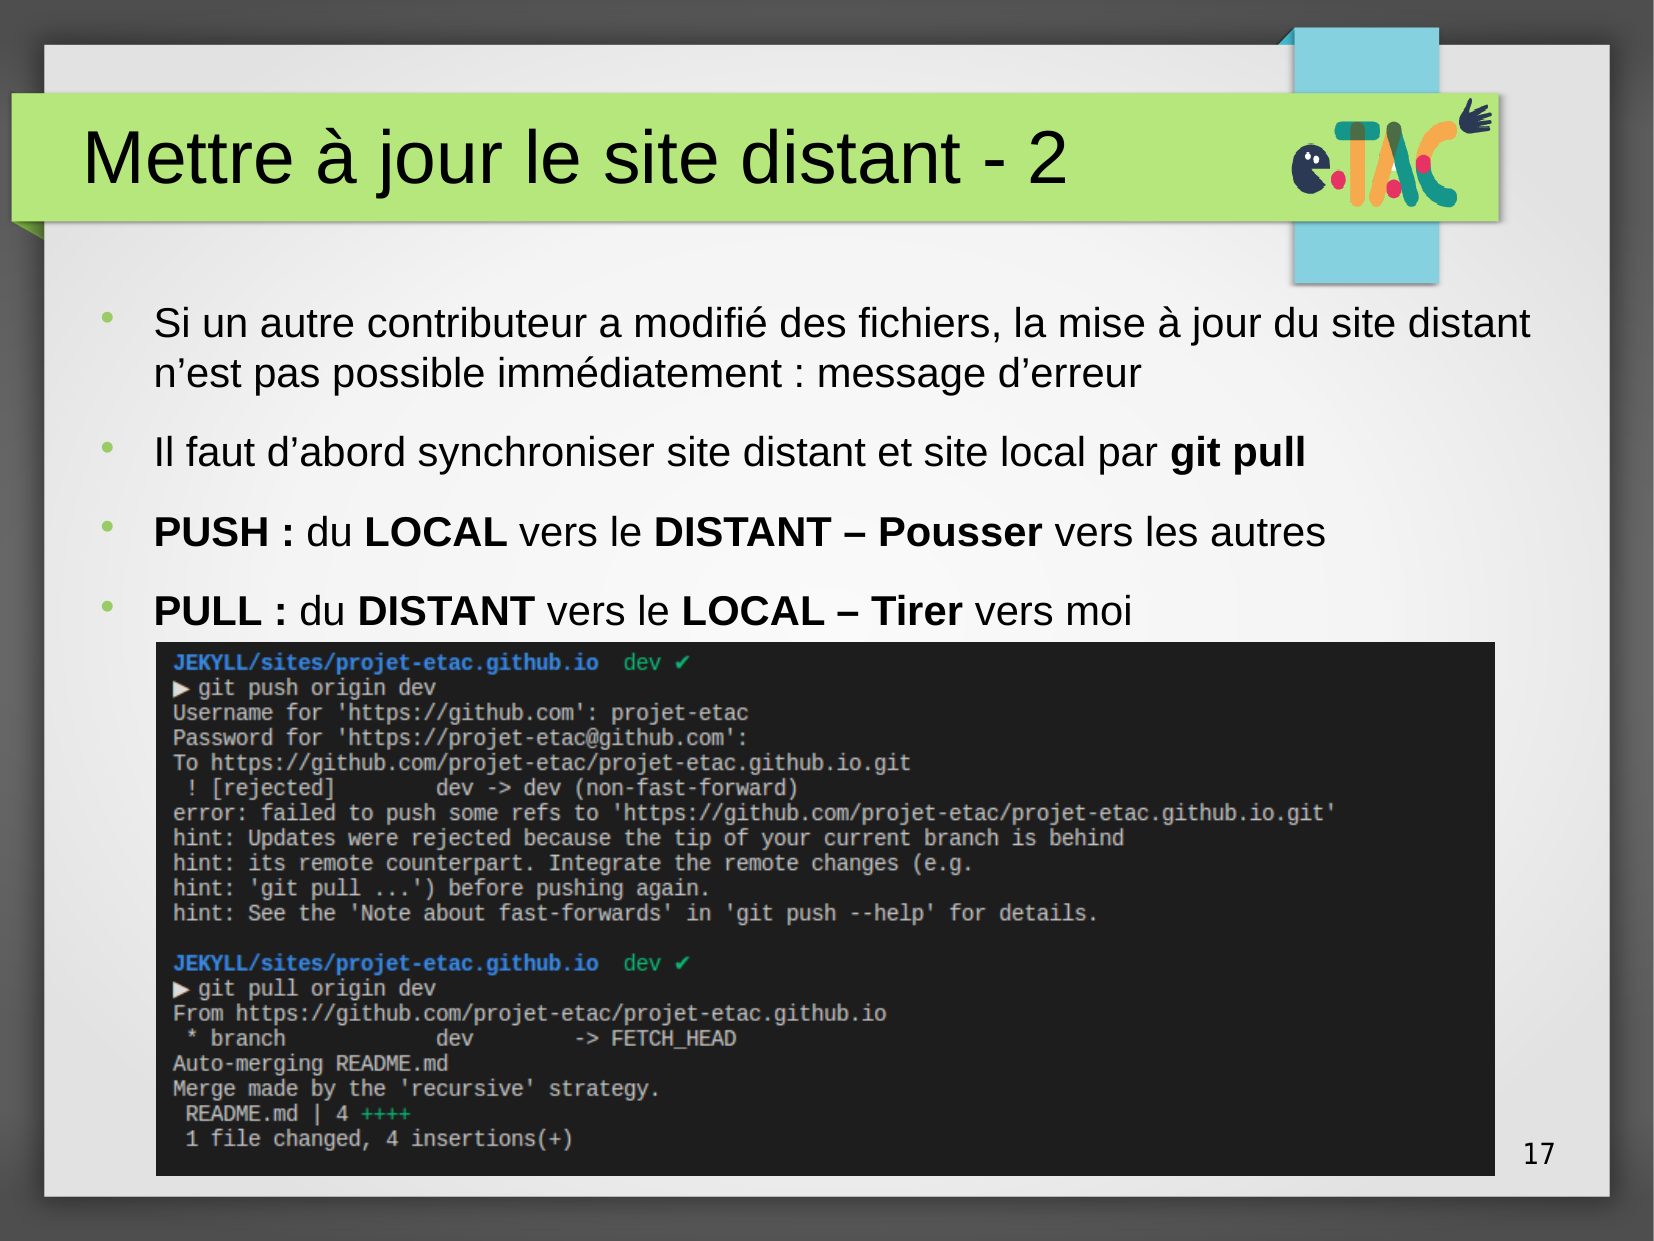

Mettre à jour le site distant - 2
Si un autre contributeur a modifié des fichiers, la mise à jour du site distant n’est pas possible immédiatement : message d’erreur
Il faut d’abord synchroniser site distant et site local par git pull
PUSH : du LOCAL vers le DISTANT – Pousser vers les autres
PULL : du DISTANT vers le LOCAL – Tirer vers moi